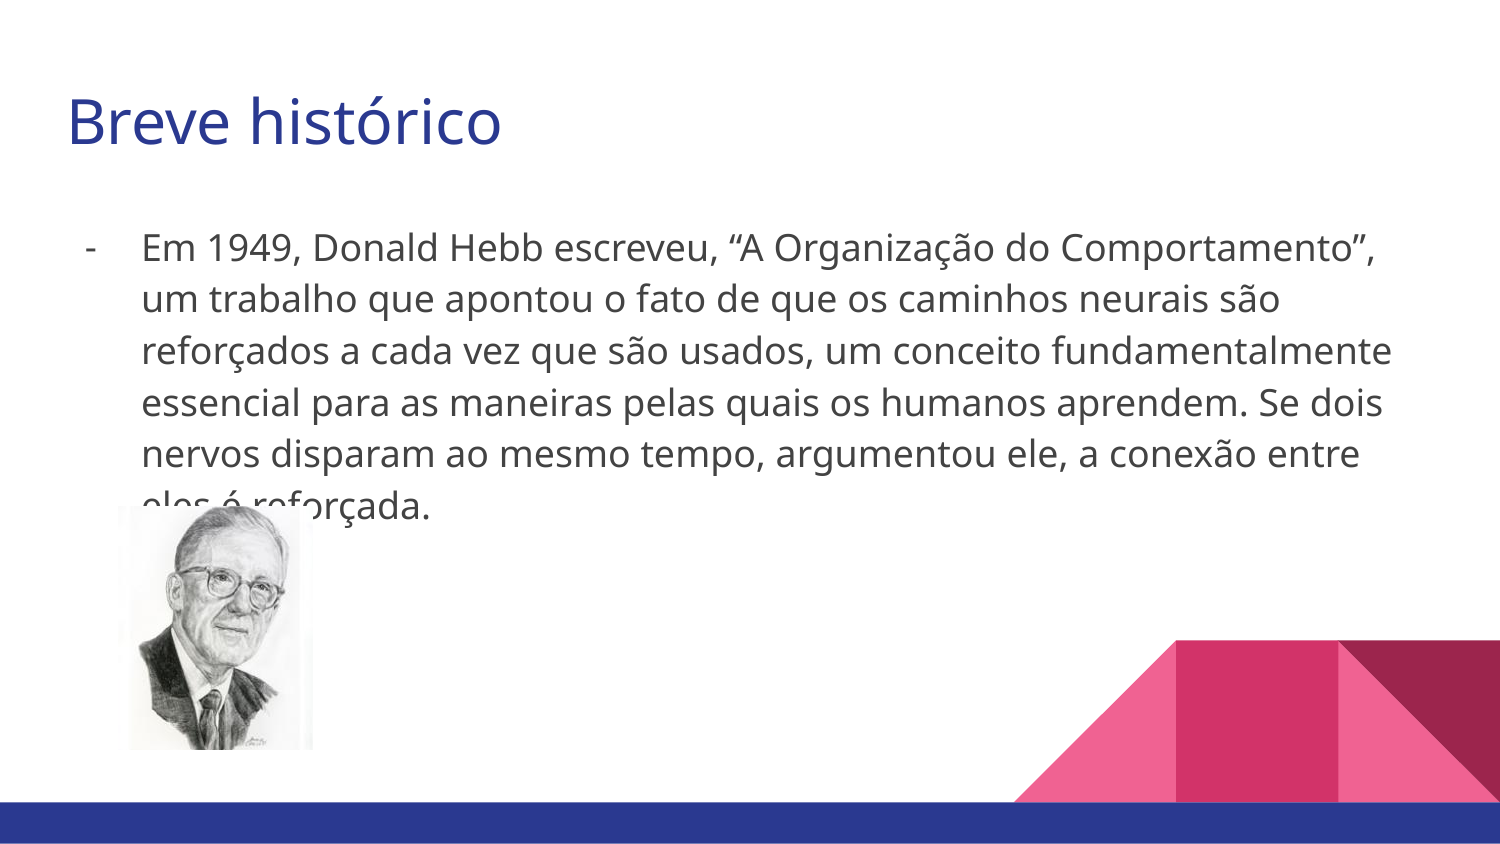

# Breve histórico
Em 1949, Donald Hebb escreveu, “A Organização do Comportamento”, um trabalho que apontou o fato de que os caminhos neurais são reforçados a cada vez que são usados, um conceito fundamentalmente essencial para as maneiras pelas quais os humanos aprendem. Se dois nervos disparam ao mesmo tempo, argumentou ele, a conexão entre eles é reforçada.